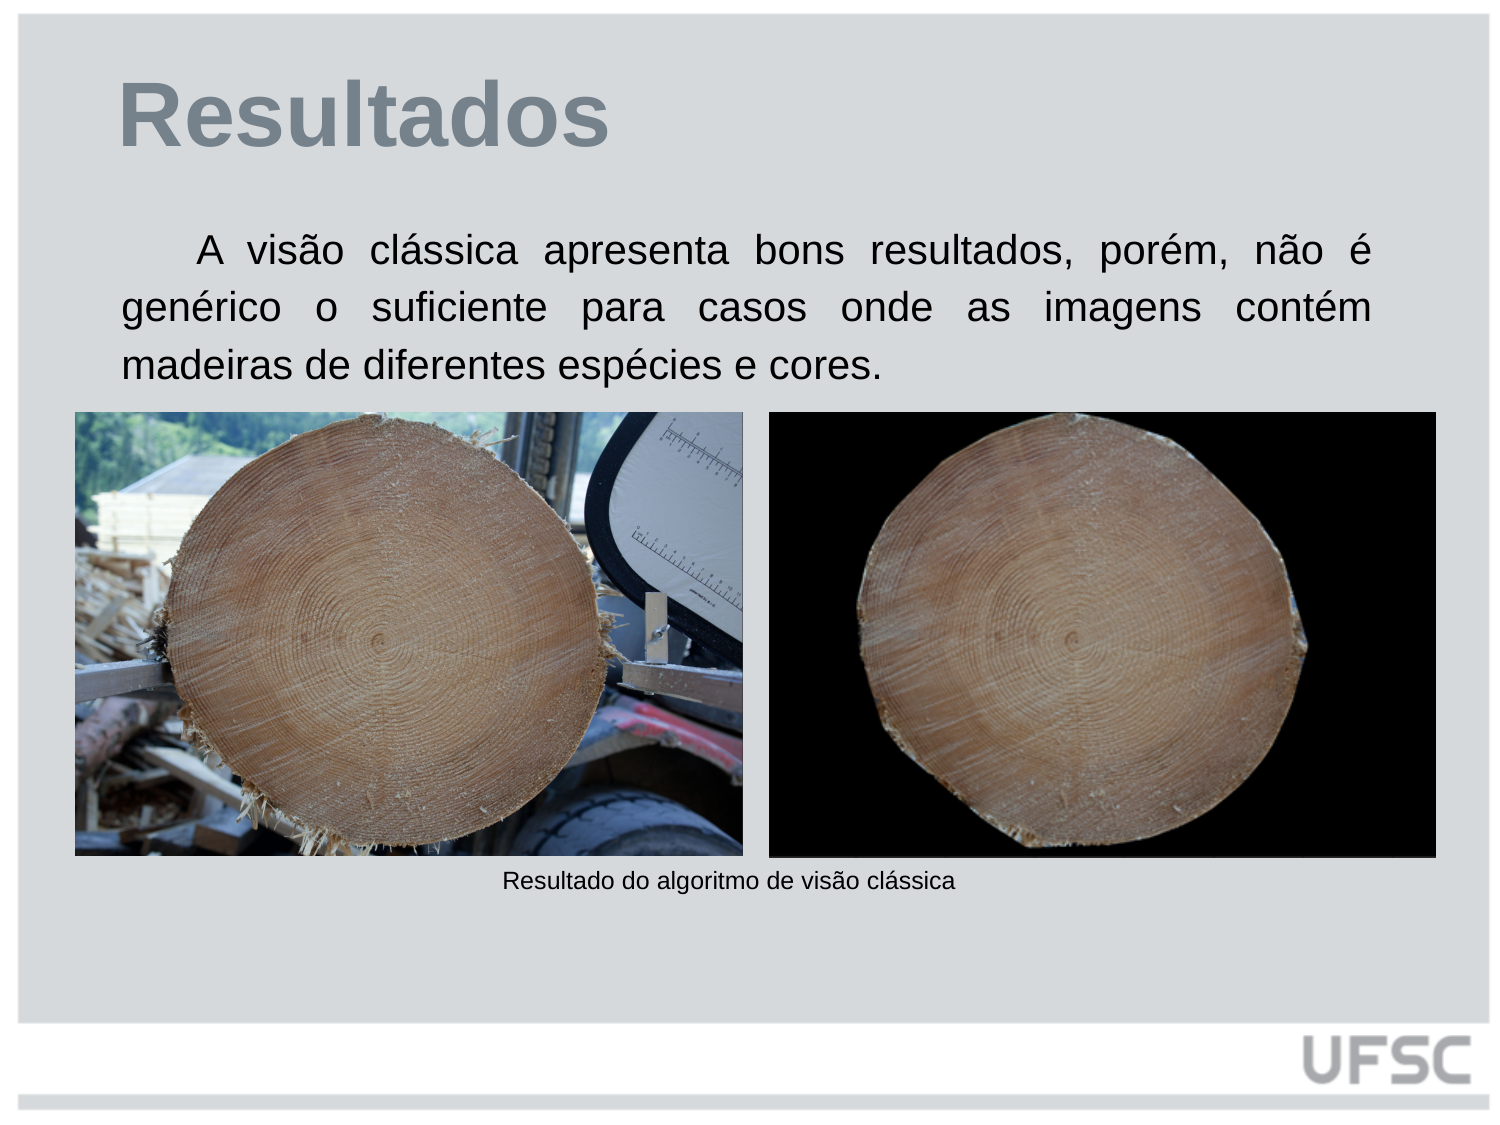

Resultados
	A visão clássica apresenta bons resultados, porém, não é genérico o suficiente para casos onde as imagens contém madeiras de diferentes espécies e cores.
Resultado do algoritmo de visão clássica